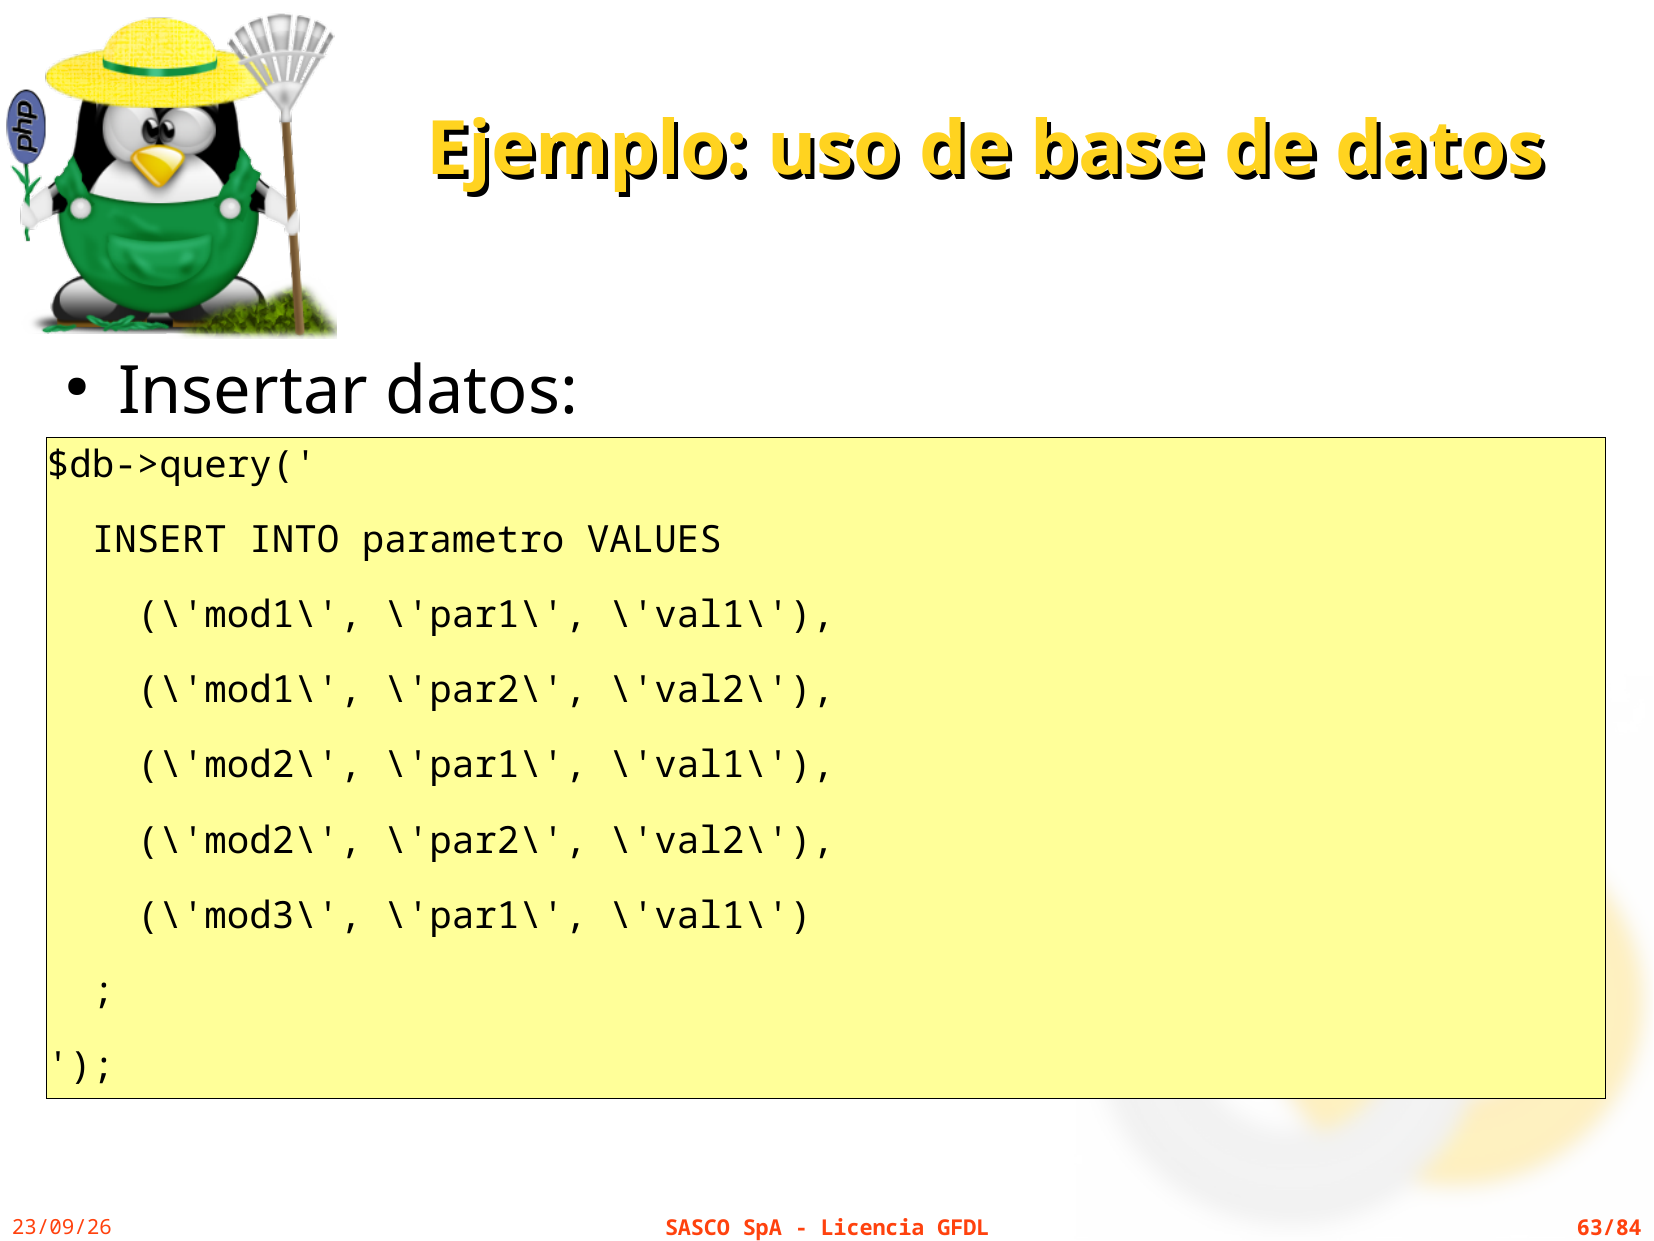

# Ejemplo: uso de base de datos
Insertar datos:
$db->query('
 INSERT INTO parametro VALUES
 (\'mod1\', \'par1\', \'val1\'),
 (\'mod1\', \'par2\', \'val2\'),
 (\'mod2\', \'par1\', \'val1\'),
 (\'mod2\', \'par2\', \'val2\'),
 (\'mod3\', \'par1\', \'val1\')
 ;
');
SASCO SpA - Licencia GFDL
63